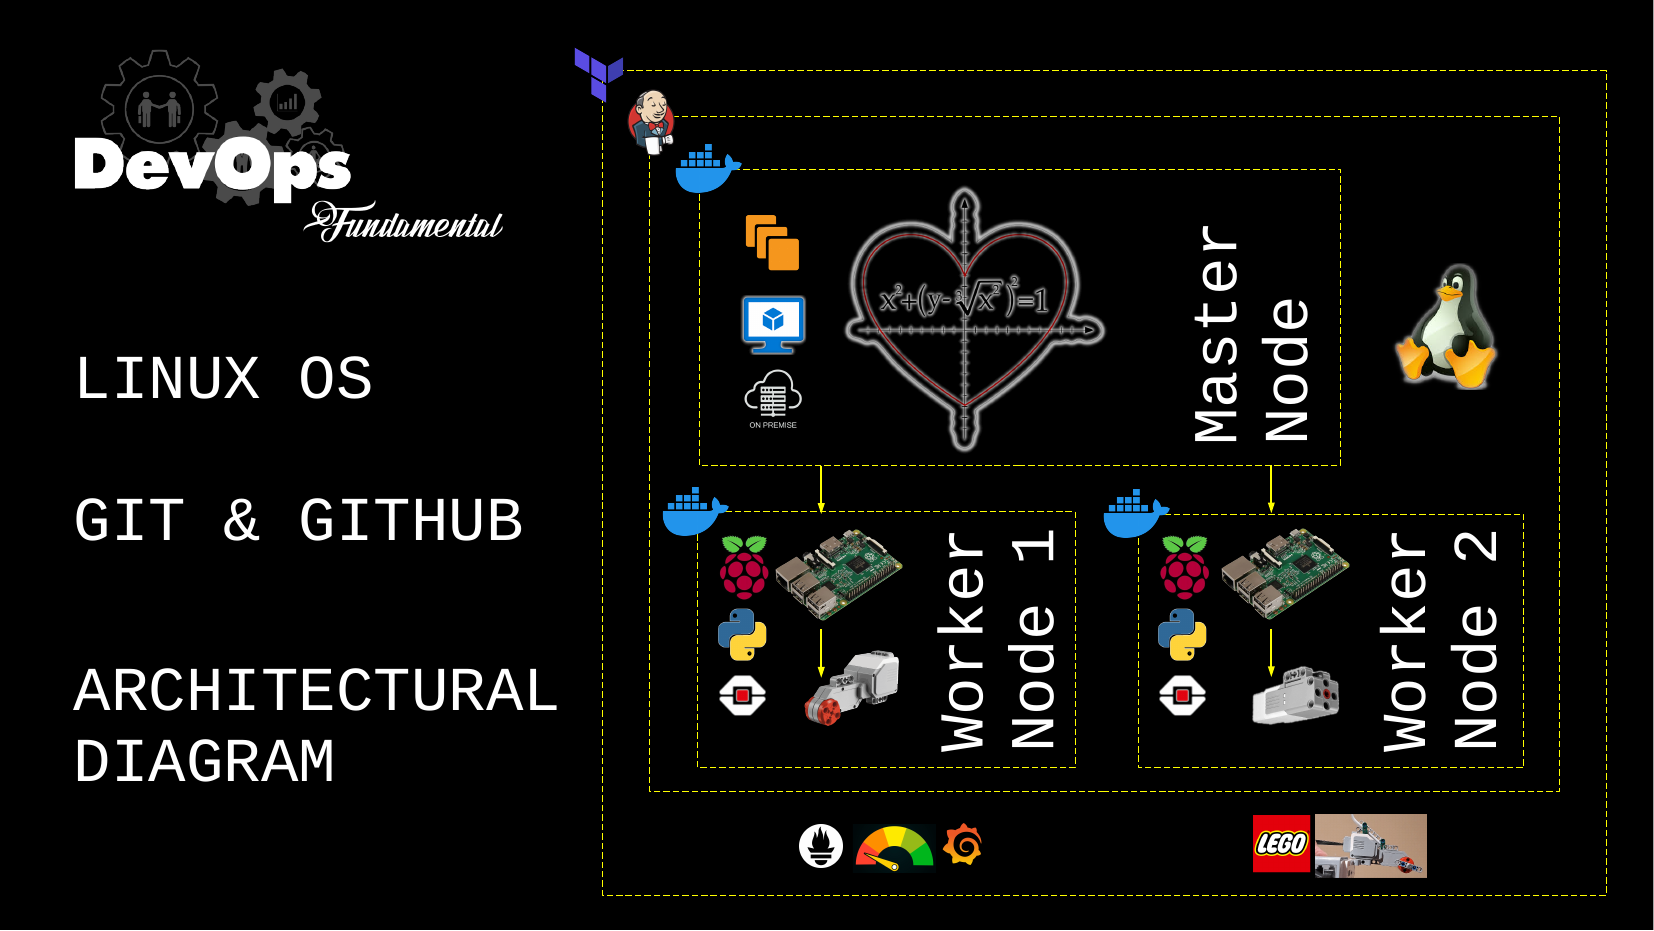

Master Node
LINUX OS
Worker Node 1
Worker Node 2
GIT & GITHUB
ARCHITECTURAL DIAGRAM